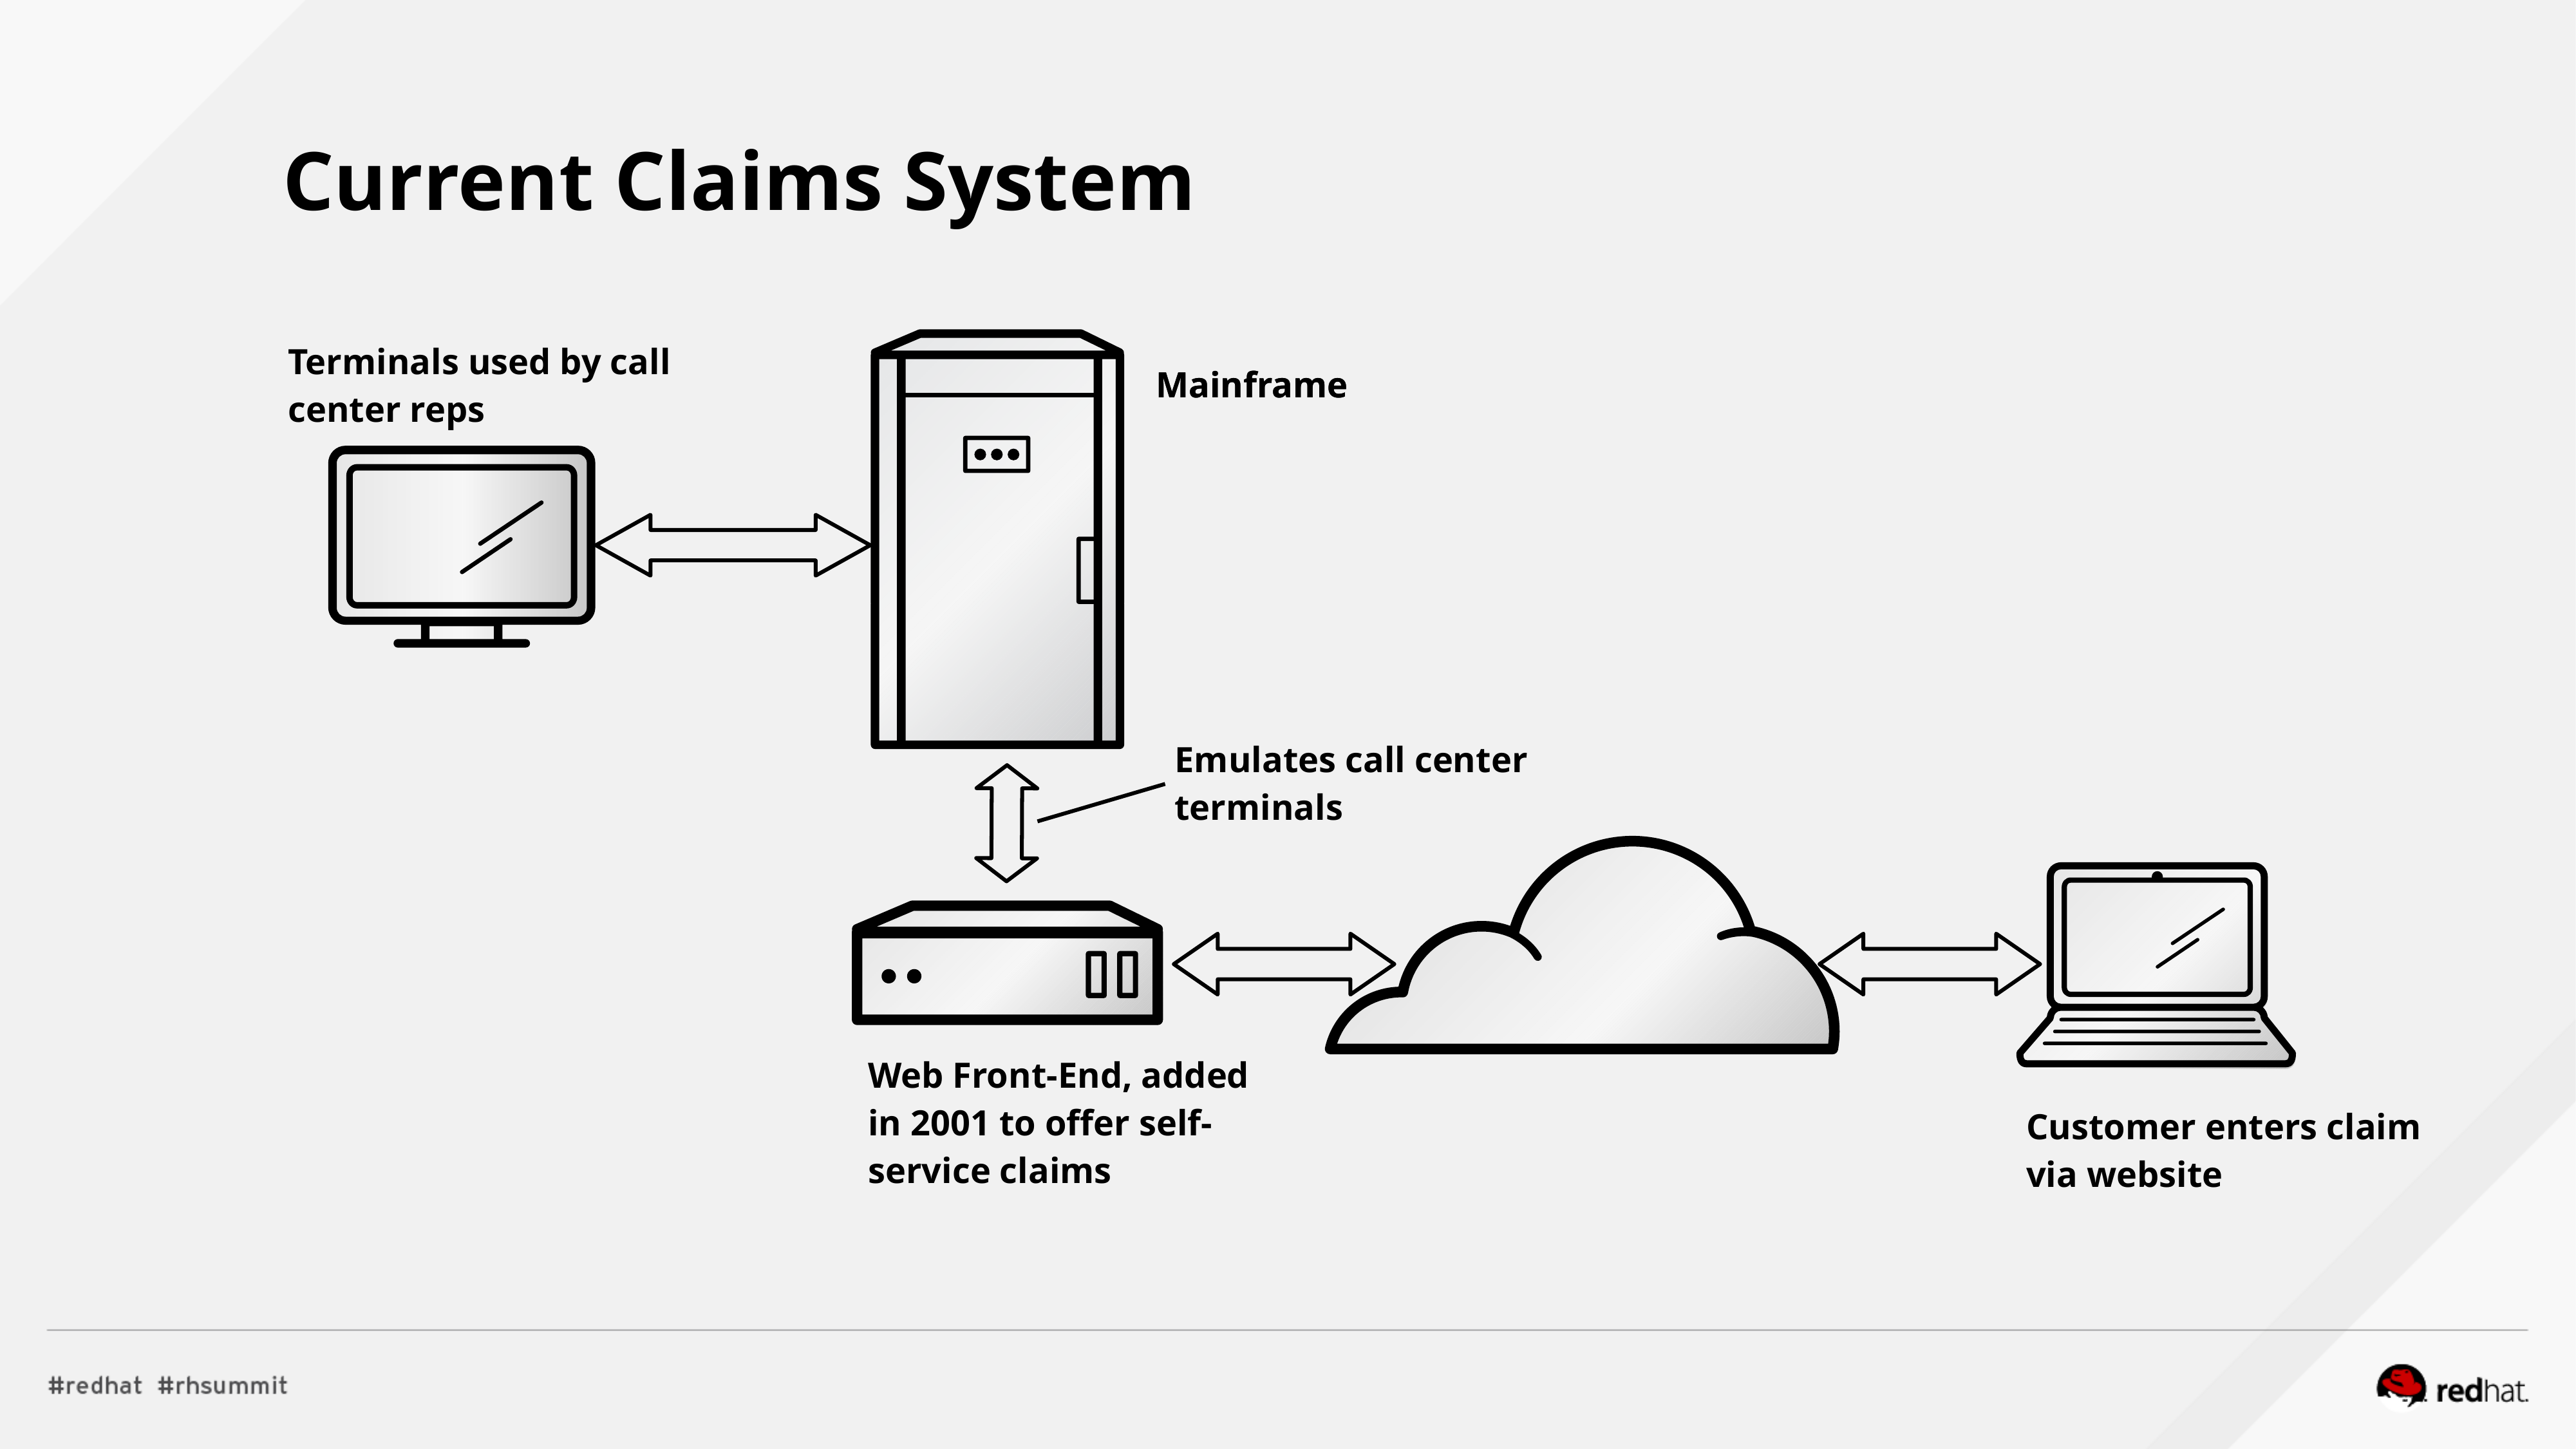

# Current Claims System
Terminals used by call center reps
Mainframe
Mainframe
Emulates call center terminals
Web Front-End, added in 2001 to offer self-service claims
Customer enters claim via website